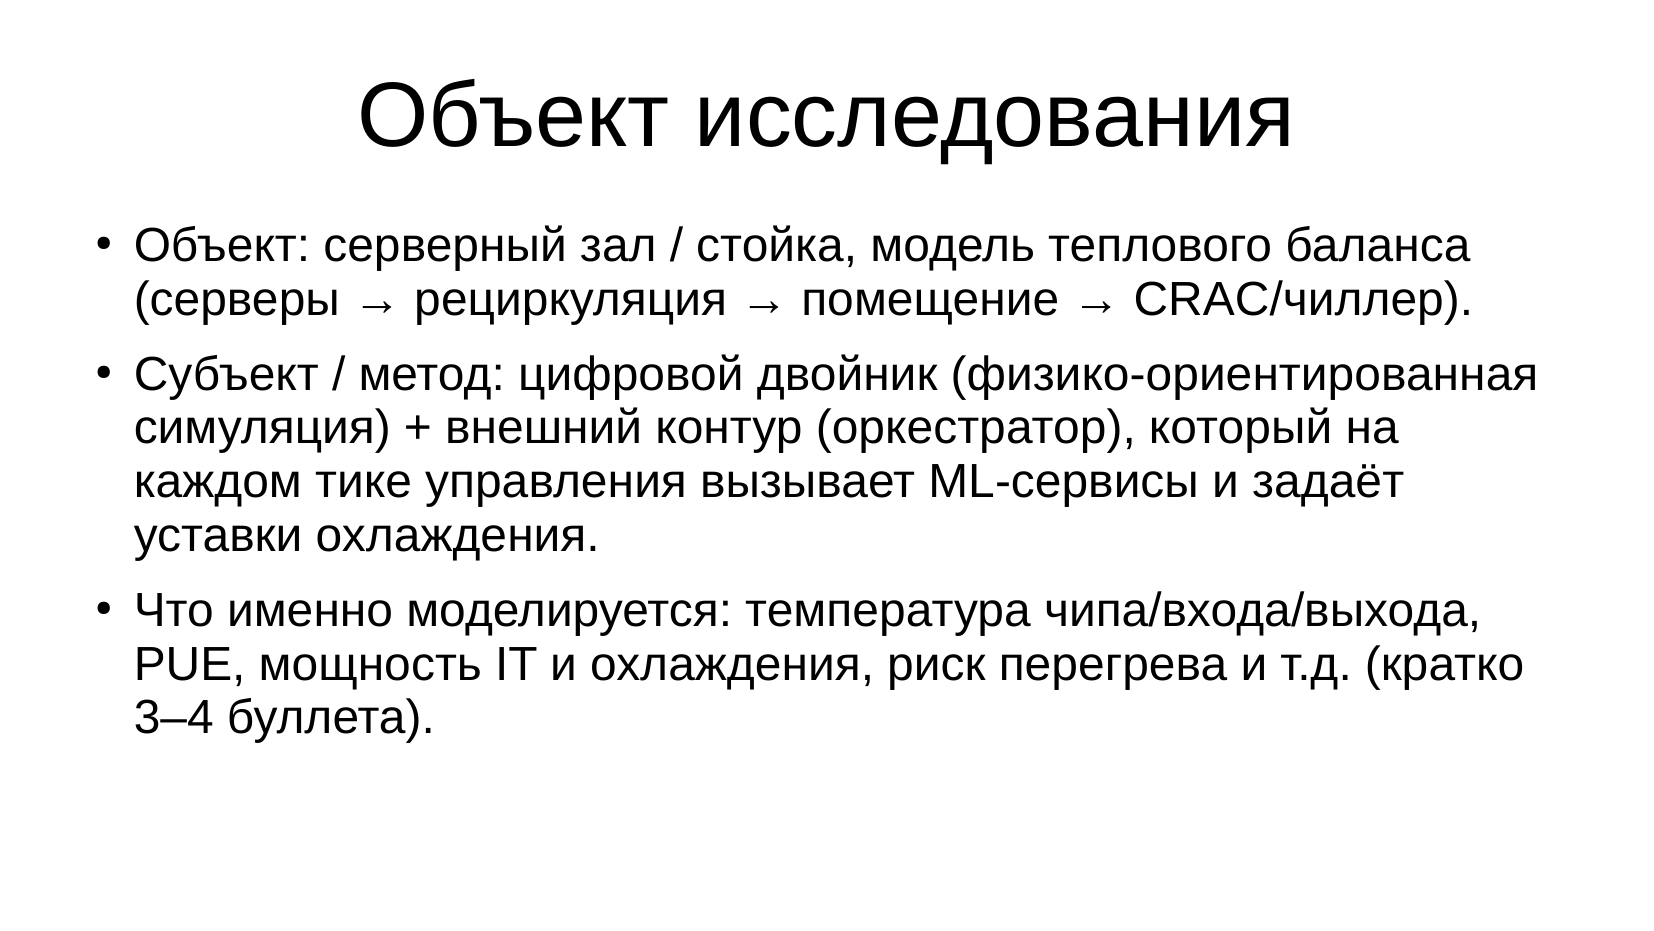

# Объект исследования
Объект: серверный зал / стойка, модель теплового баланса (серверы → рециркуляция → помещение → CRAC/чиллер).
Субъект / метод: цифровой двойник (физико-ориентированная симуляция) + внешний контур (оркестратор), который на каждом тике управления вызывает ML-сервисы и задаёт уставки охлаждения.
Что именно моделируется: температура чипа/входа/выхода, PUE, мощность IT и охлаждения, риск перегрева и т.д. (кратко 3–4 буллета).